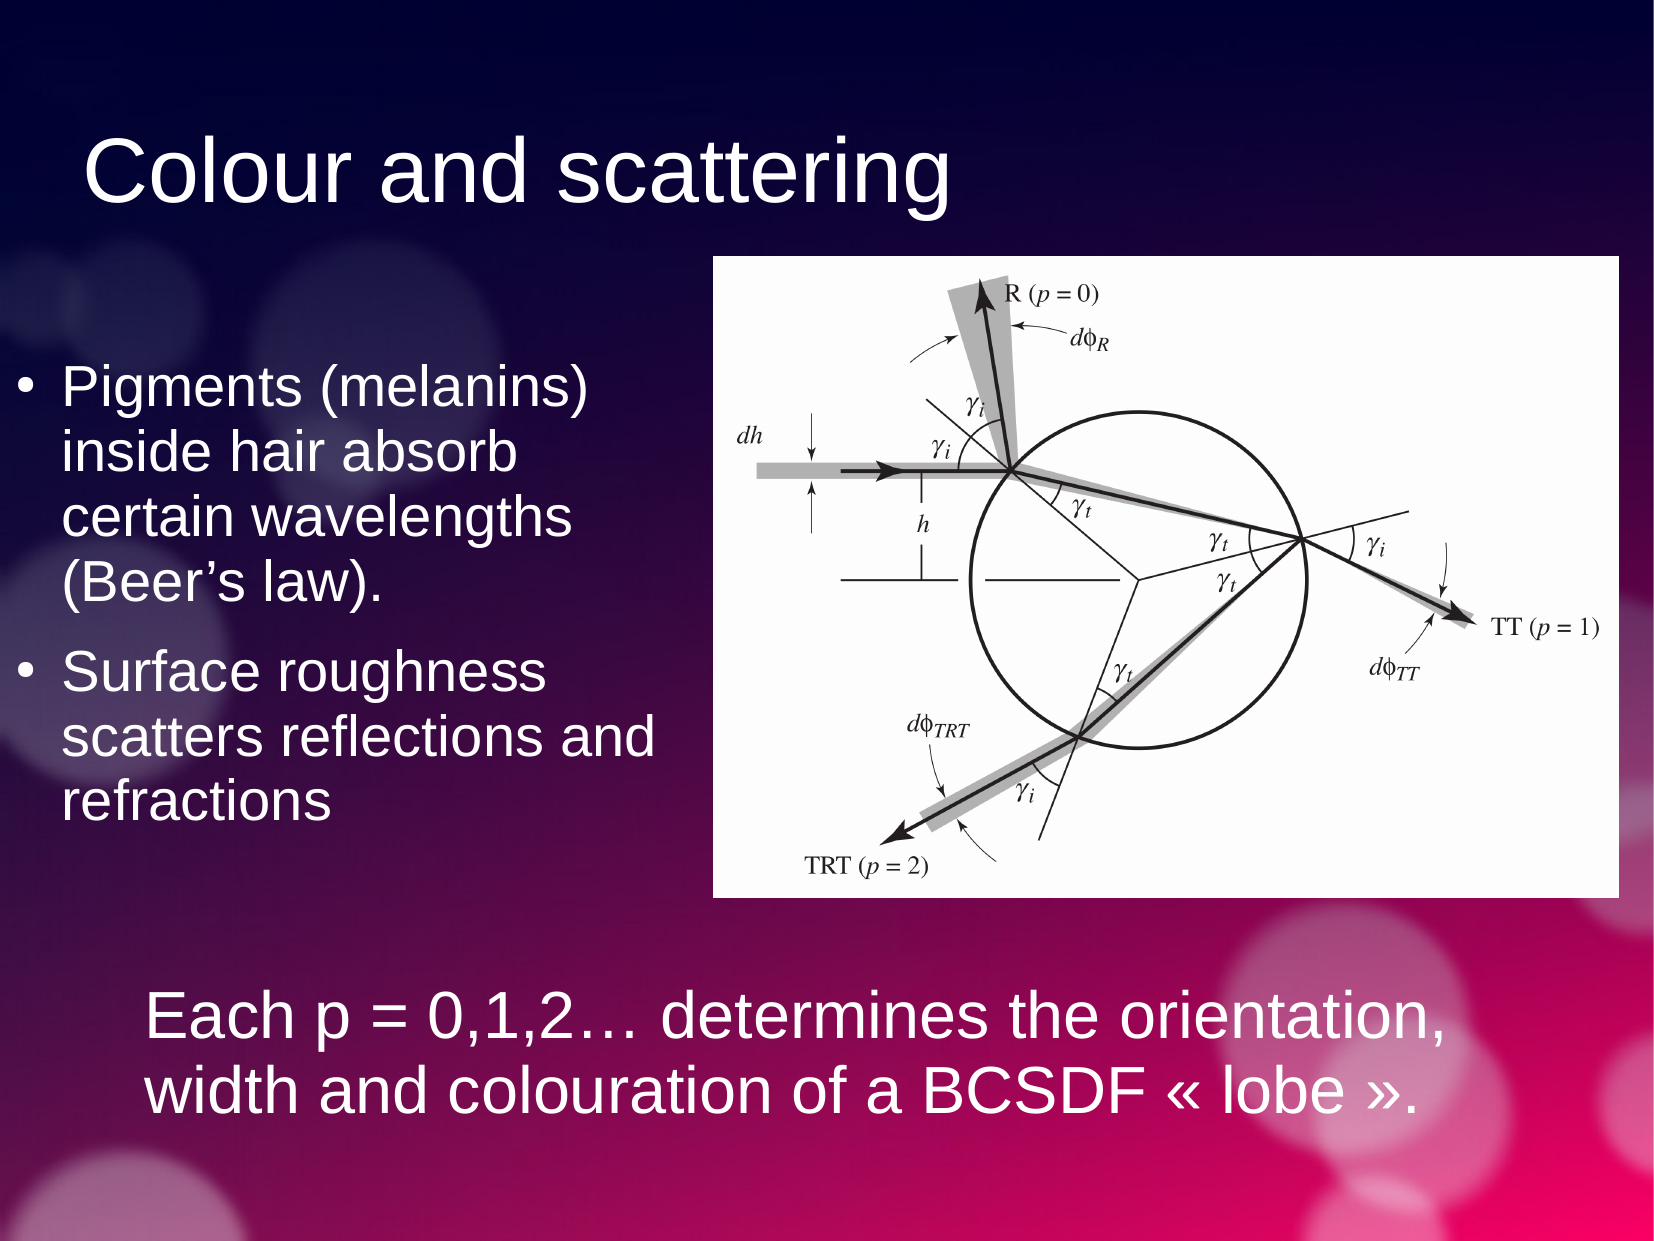

# Colour and scattering
Pigments (melanins) inside hair absorb certain wavelengths (Beer’s law).
Surface roughness scatters reflections and refractions
Each p = 0,1,2… determines the orientation, width and colouration of a BCSDF « lobe ».